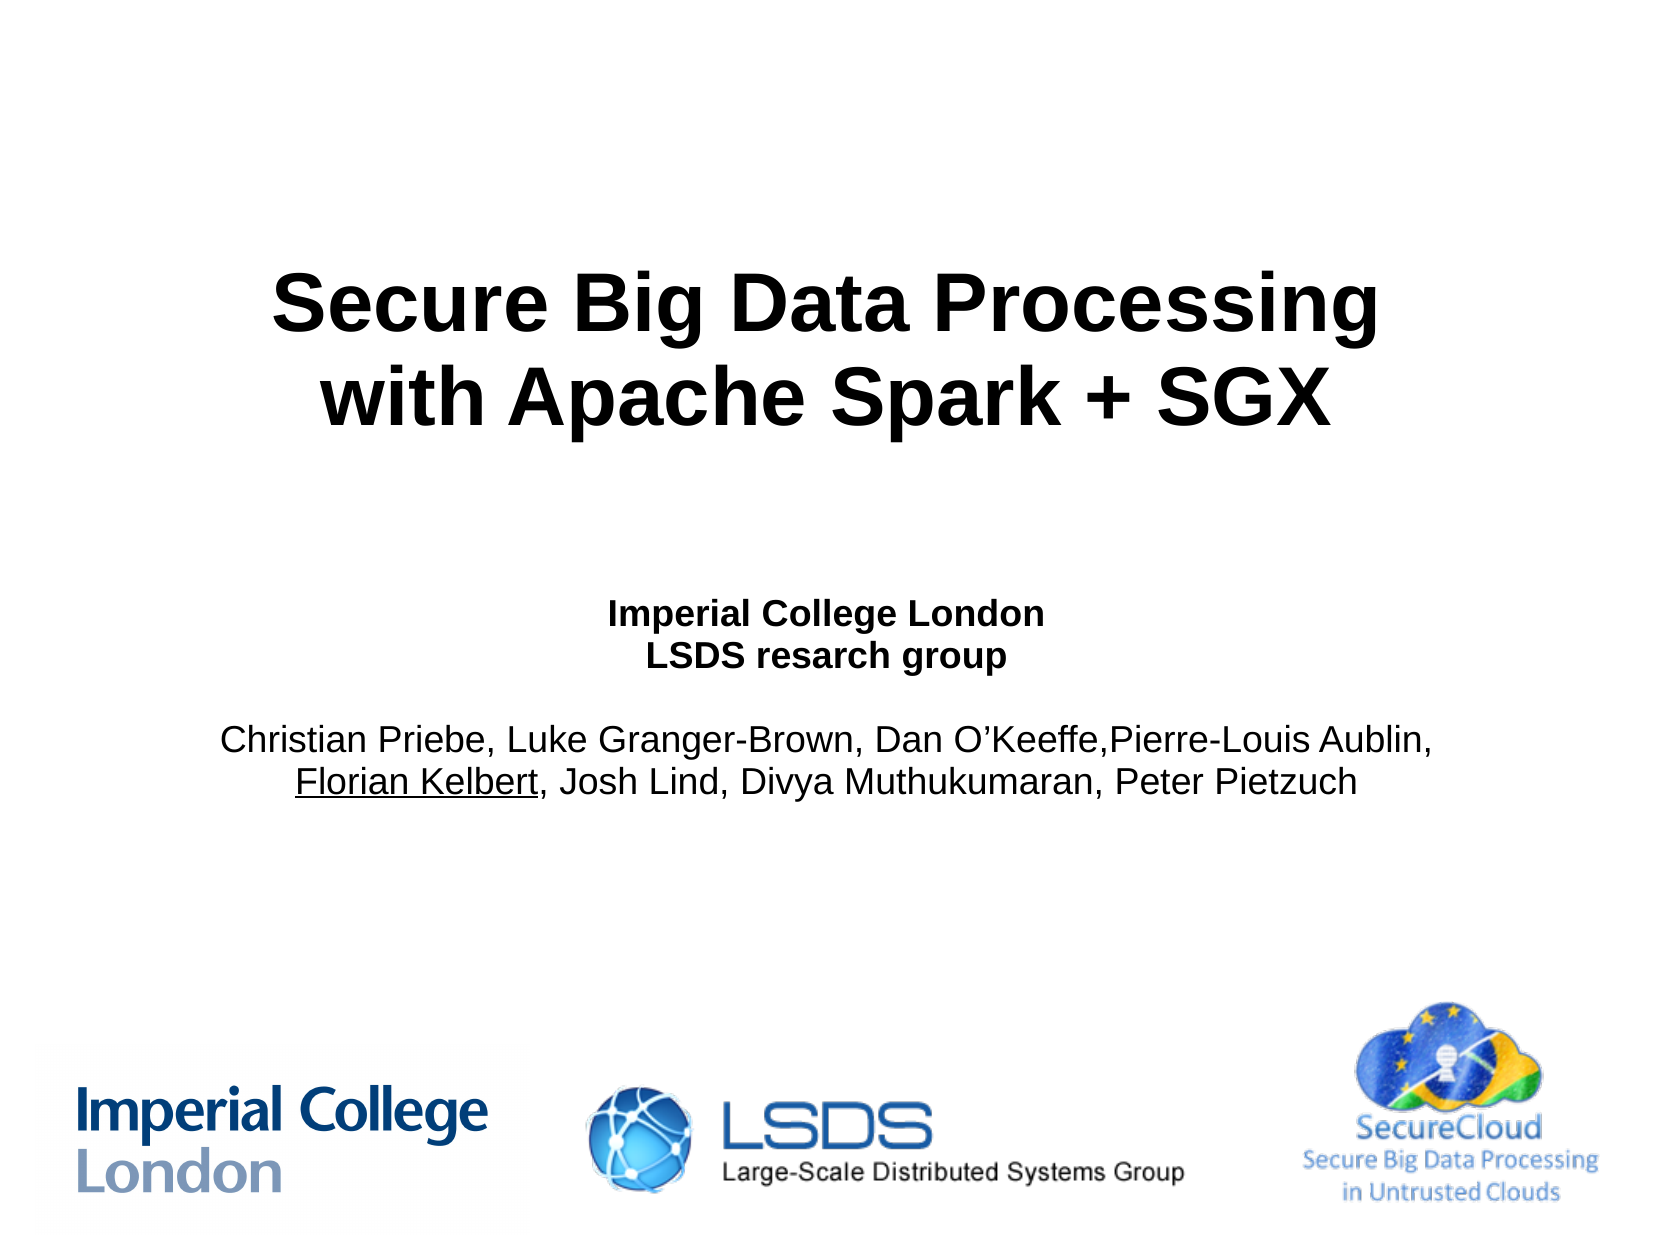

# Secure Big Data Processing
with Apache Spark + SGX
Imperial College London
LSDS resarch group
Christian Priebe, Luke Granger-Brown, Dan O’Keeffe,Pierre-Louis Aublin,
Florian Kelbert, Josh Lind, Divya Muthukumaran, Peter Pietzuch